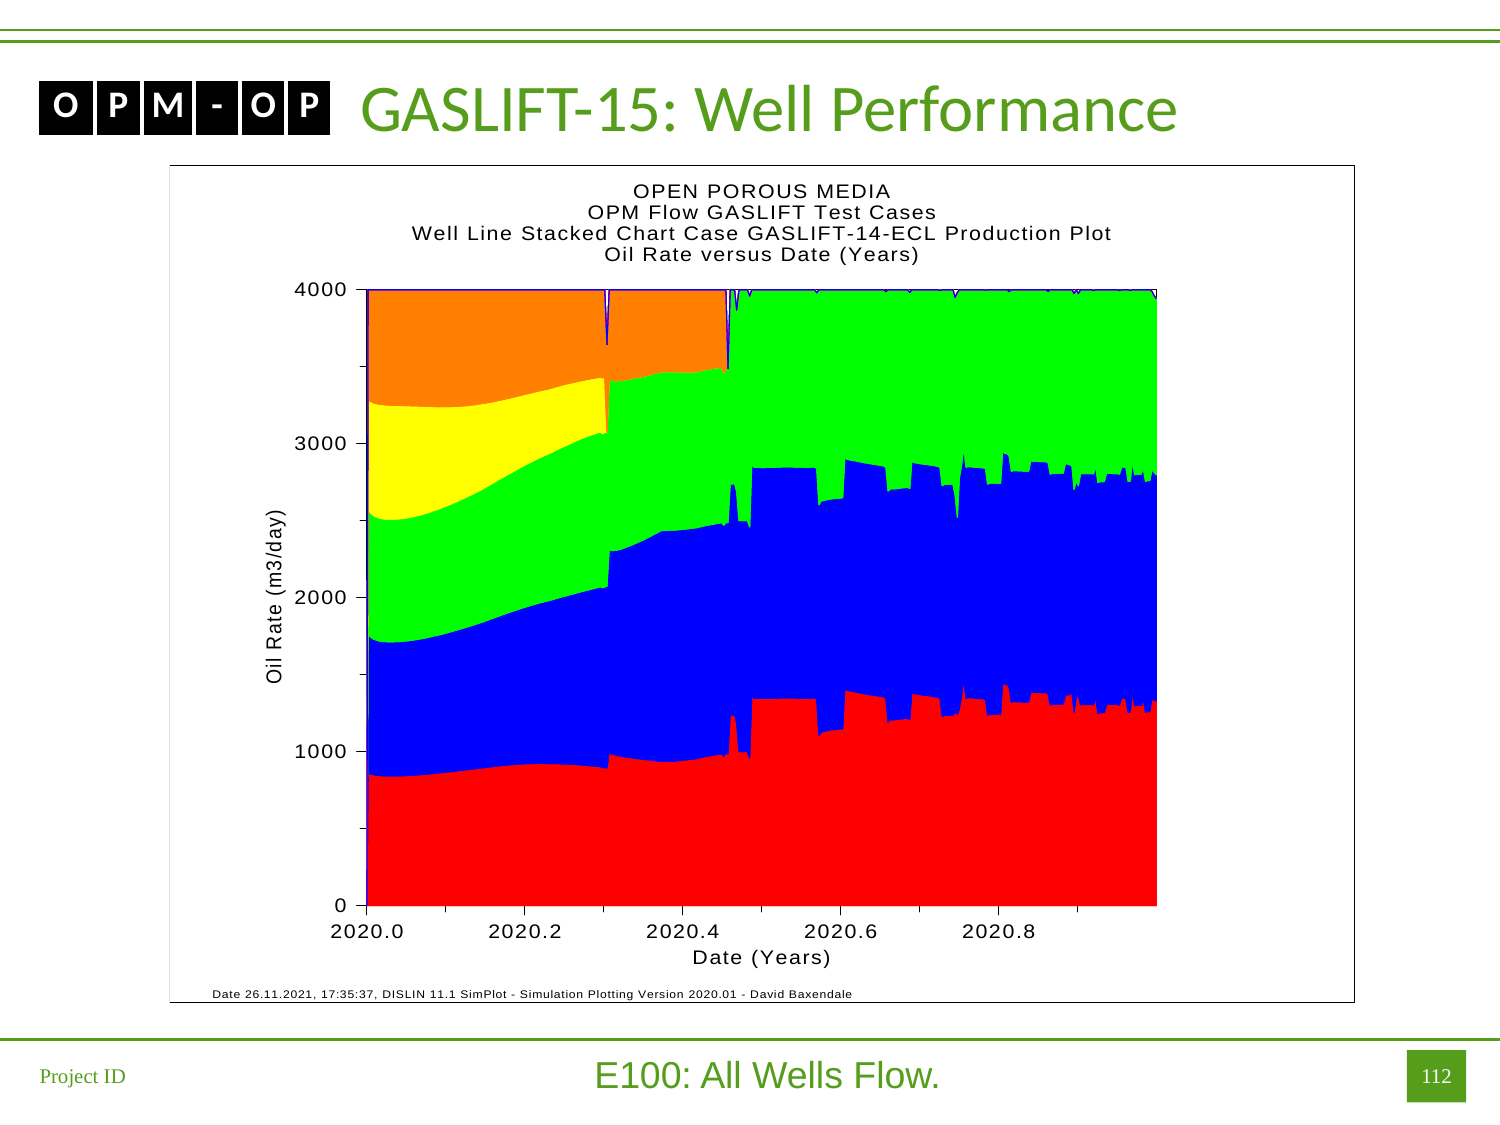

# GASLIFT-15: Well Performance
E100: All Wells Flow.
Project ID
112